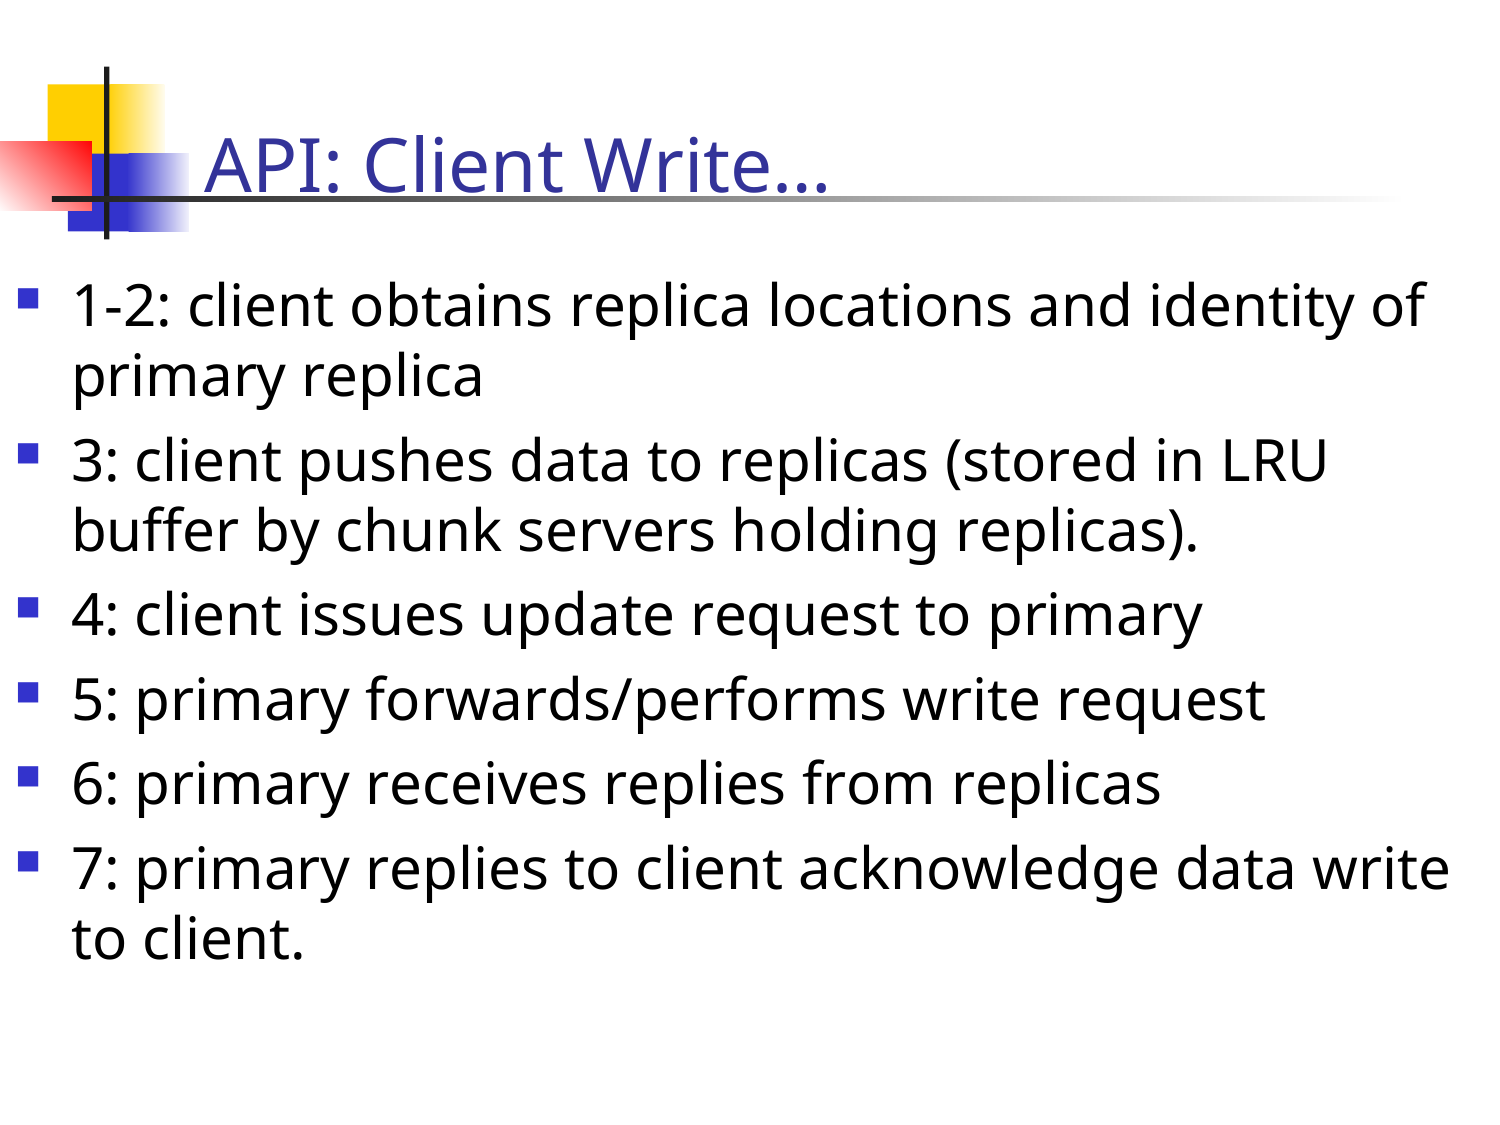

API: Client Write…
1-2: client obtains replica locations and identity of primary replica
3: client pushes data to replicas (stored in LRU buffer by chunk servers holding replicas).
4: client issues update request to primary
5: primary forwards/performs write request
6: primary receives replies from replicas
7: primary replies to client acknowledge data write to client.